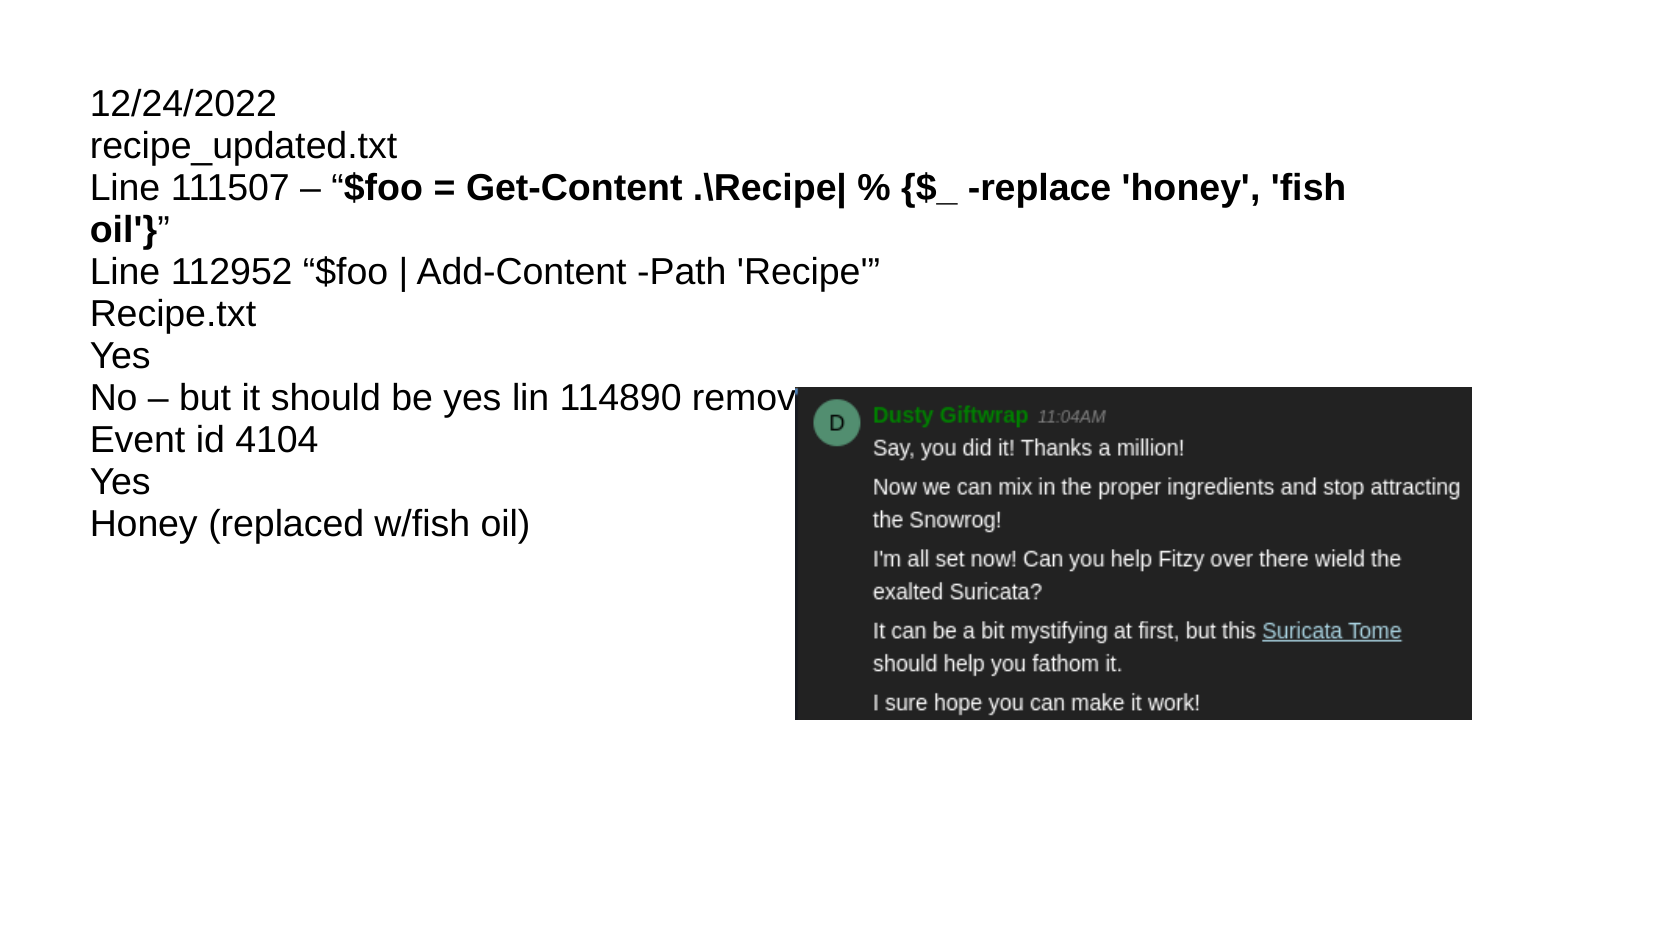

12/24/2022
recipe_updated.txt
Line 111507 – “$foo = Get-Content .\Recipe| % {$_ -replace 'honey', 'fish oil'}”
Line 112952 “$foo | Add-Content -Path 'Recipe'”
Recipe.txt
Yes
No – but it should be yes lin 114890 remove
Event id 4104
Yes
Honey (replaced w/fish oil)